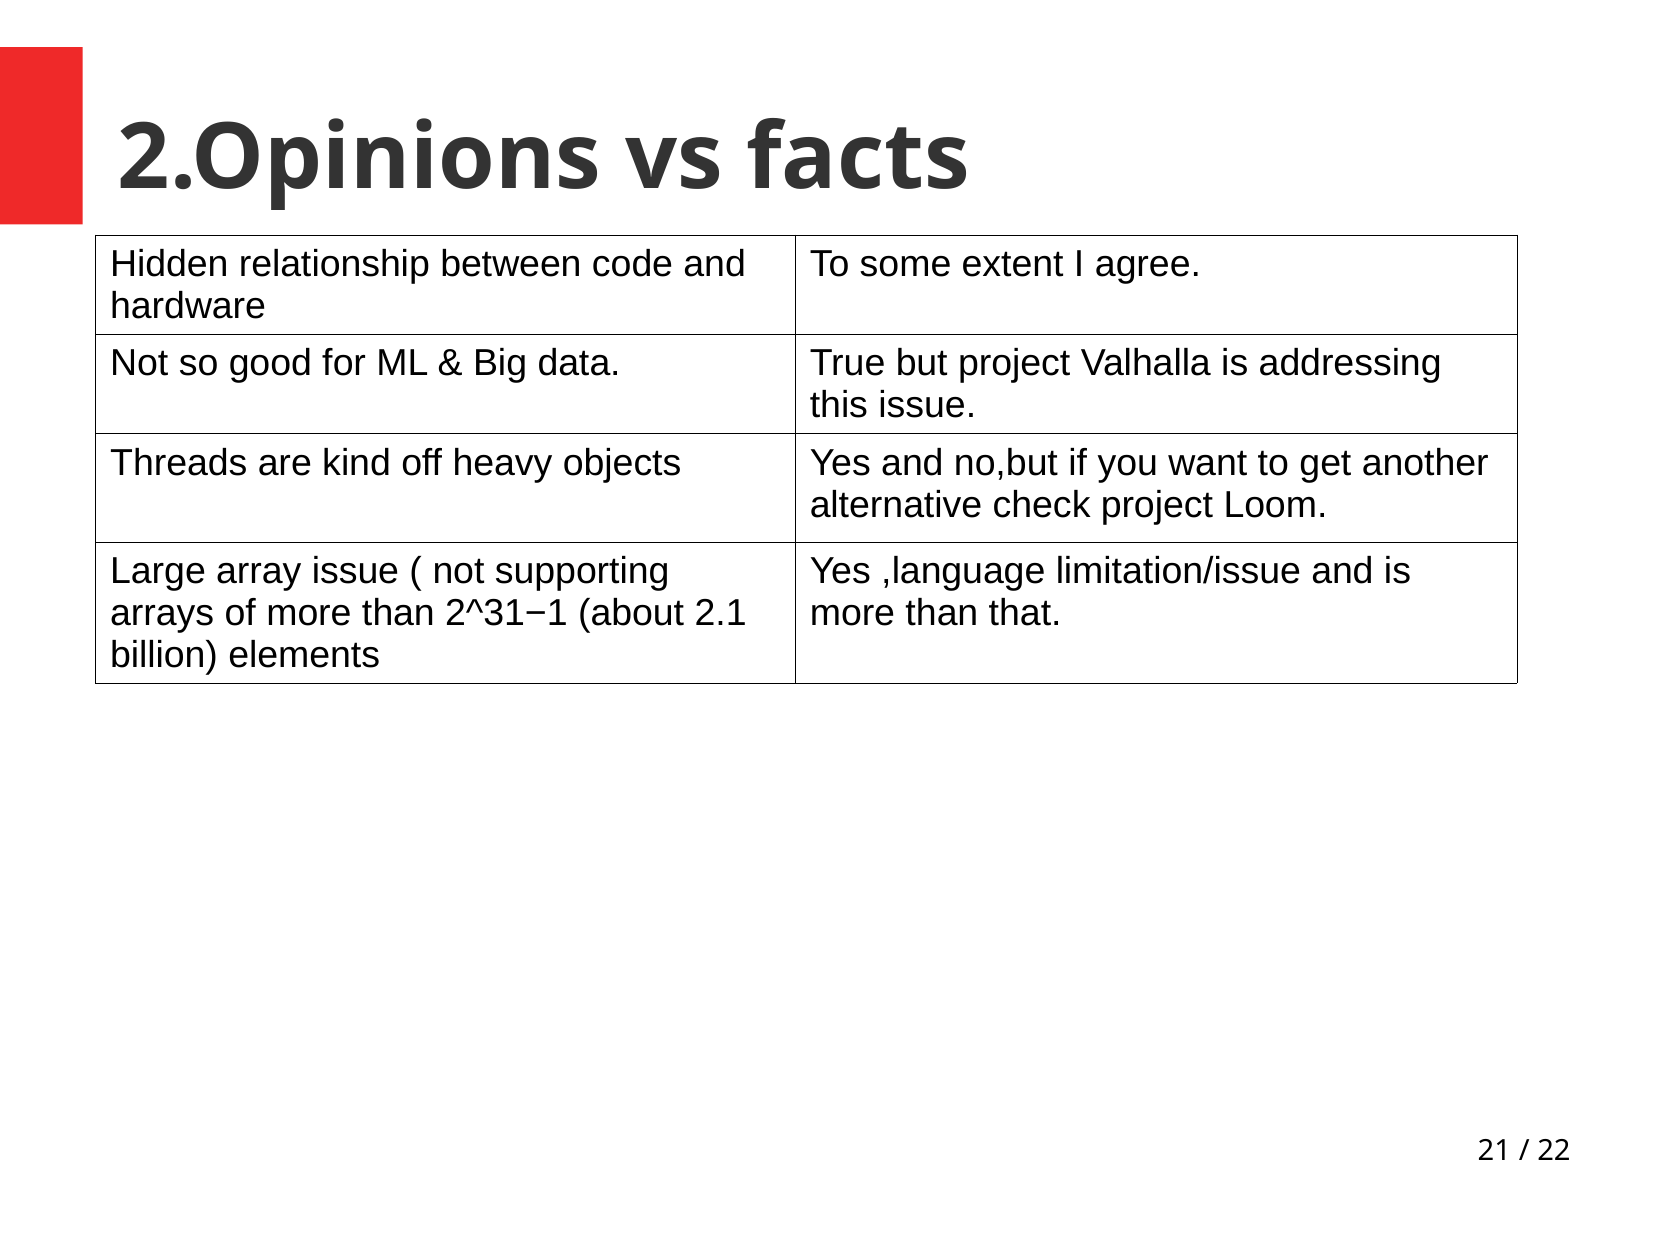

# 2.Opinions vs facts
| Hidden relationship between code and hardware | To some extent I agree. |
| --- | --- |
| Not so good for ML & Big data. | True but project Valhalla is addressing this issue. |
| Threads are kind off heavy objects | Yes and no,but if you want to get another alternative check project Loom. |
| Large array issue ( not supporting arrays of more than 2^31−1 (about 2.1 billion) elements | Yes ,language limitation/issue and is more than that. |
21